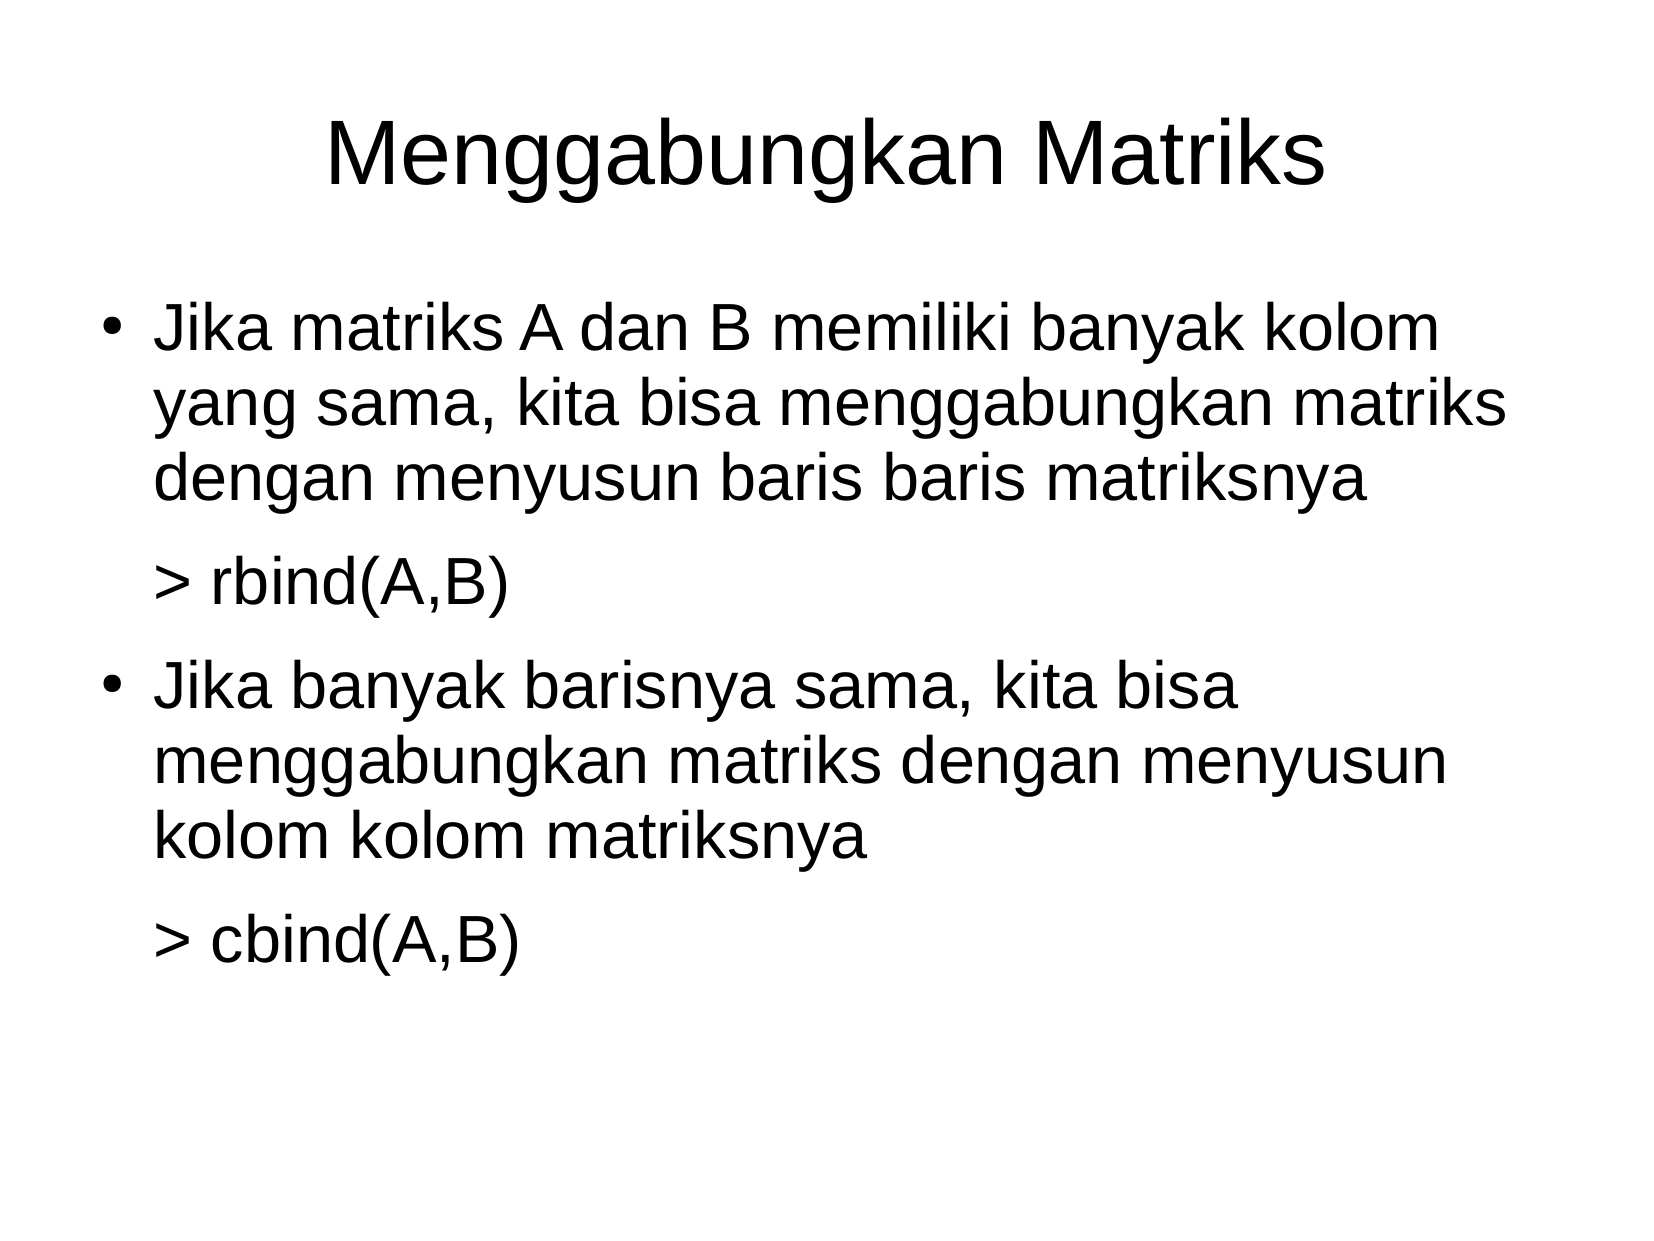

# Menggabungkan Matriks
Jika matriks A dan B memiliki banyak kolom yang sama, kita bisa menggabungkan matriks dengan menyusun baris baris matriksnya
> rbind(A,B)
Jika banyak barisnya sama, kita bisa menggabungkan matriks dengan menyusun kolom kolom matriksnya
> cbind(A,B)